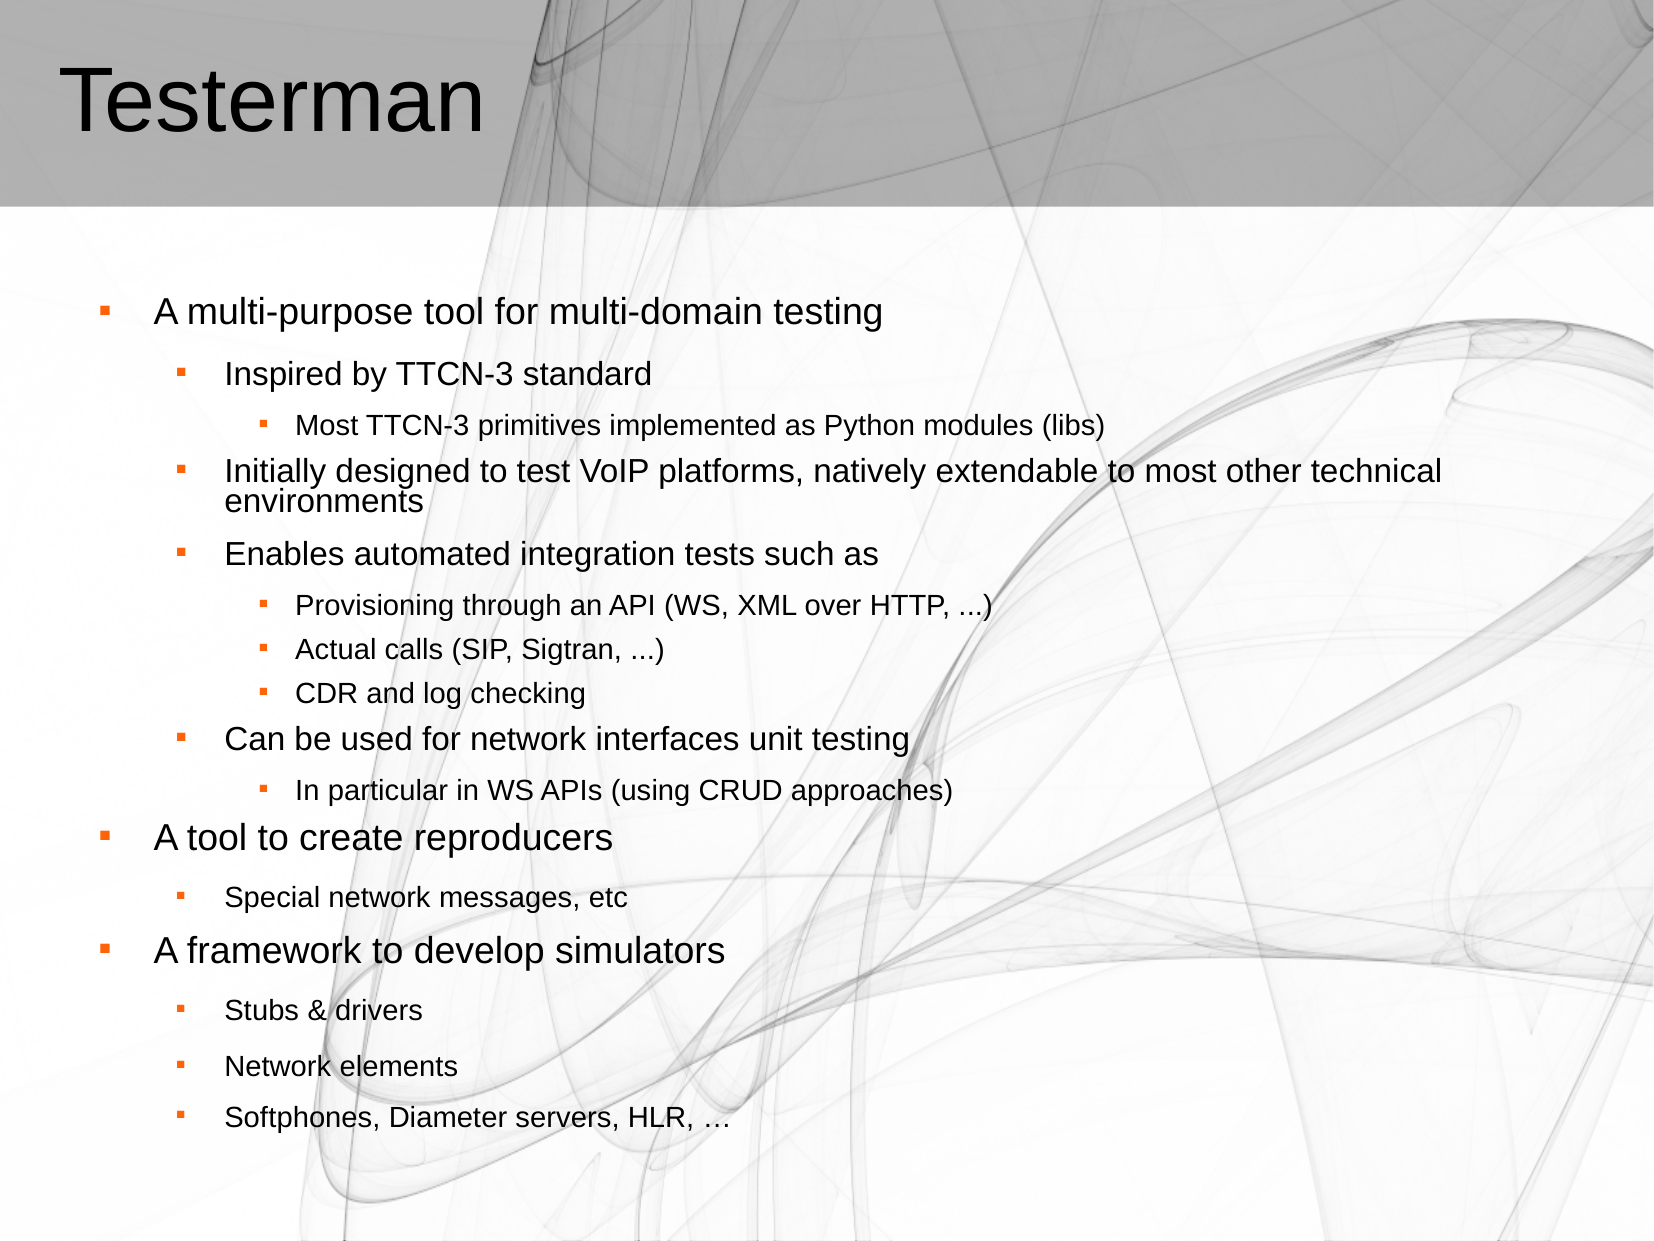

# Testerman
A multi-purpose tool for multi-domain testing
Inspired by TTCN-3 standard
Most TTCN-3 primitives implemented as Python modules (libs)
Initially designed to test VoIP platforms, natively extendable to most other technical environments
Enables automated integration tests such as
Provisioning through an API (WS, XML over HTTP, ...)
Actual calls (SIP, Sigtran, ...)
CDR and log checking
Can be used for network interfaces unit testing
In particular in WS APIs (using CRUD approaches)
A tool to create reproducers
Special network messages, etc
A framework to develop simulators
Stubs & drivers
Network elements
Softphones, Diameter servers, HLR, …